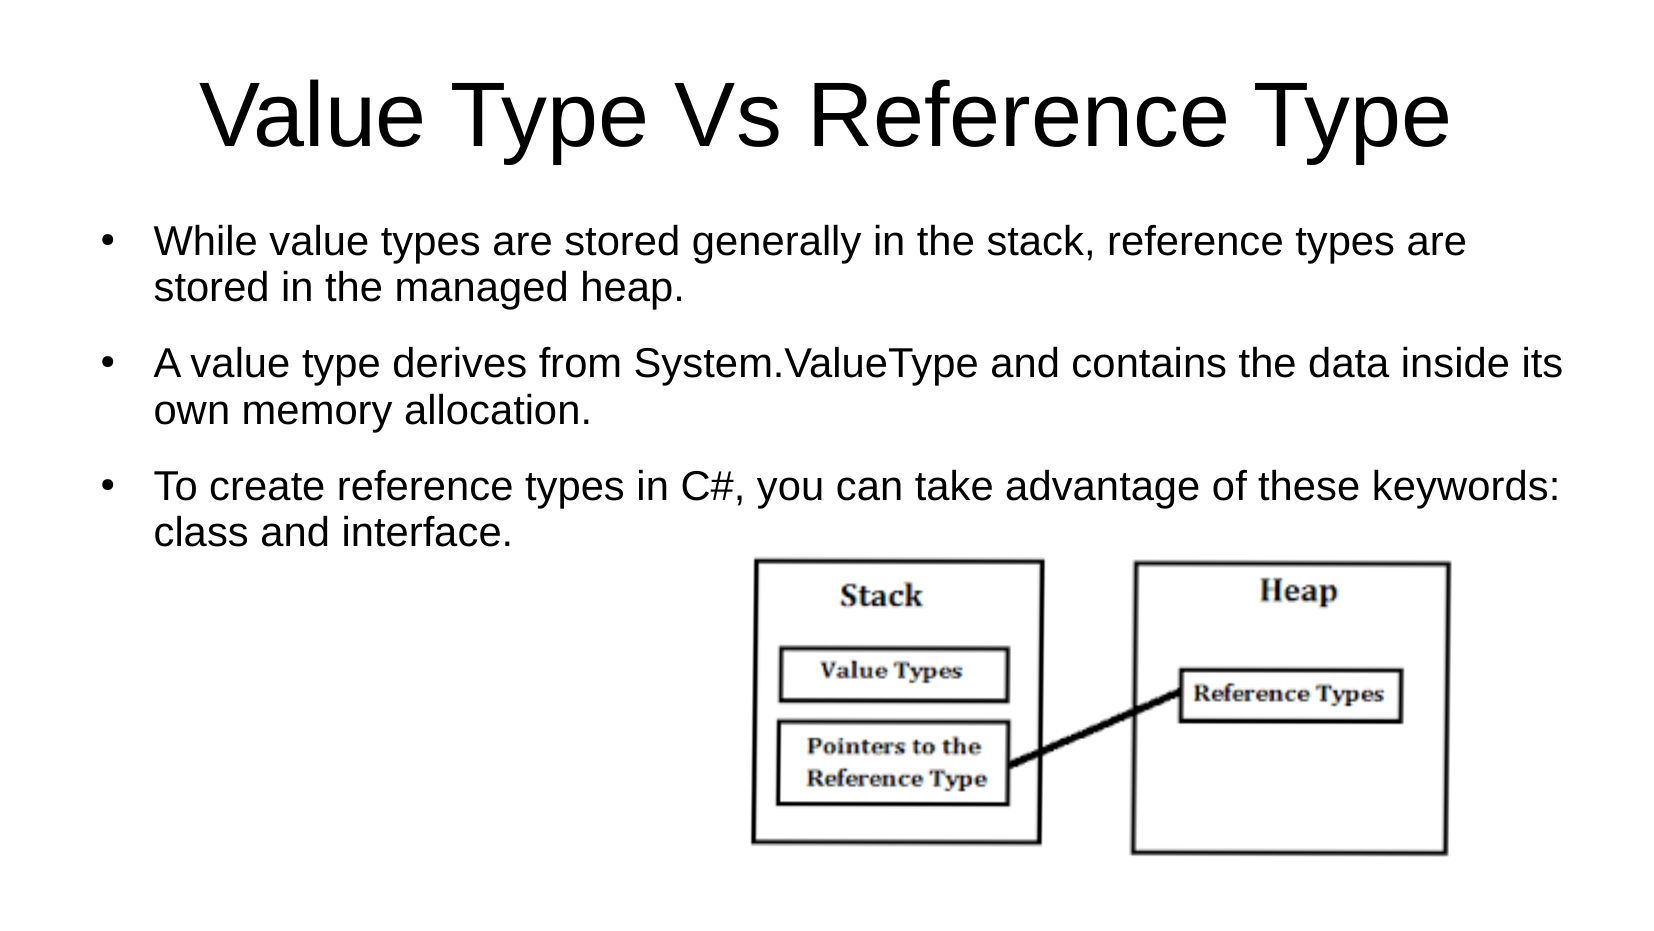

# Value Type Vs Reference Type
While value types are stored generally in the stack, reference types are stored in the managed heap.
A value type derives from System.ValueType and contains the data inside its own memory allocation.
To create reference types in C#, you can take advantage of these keywords: class and interface.